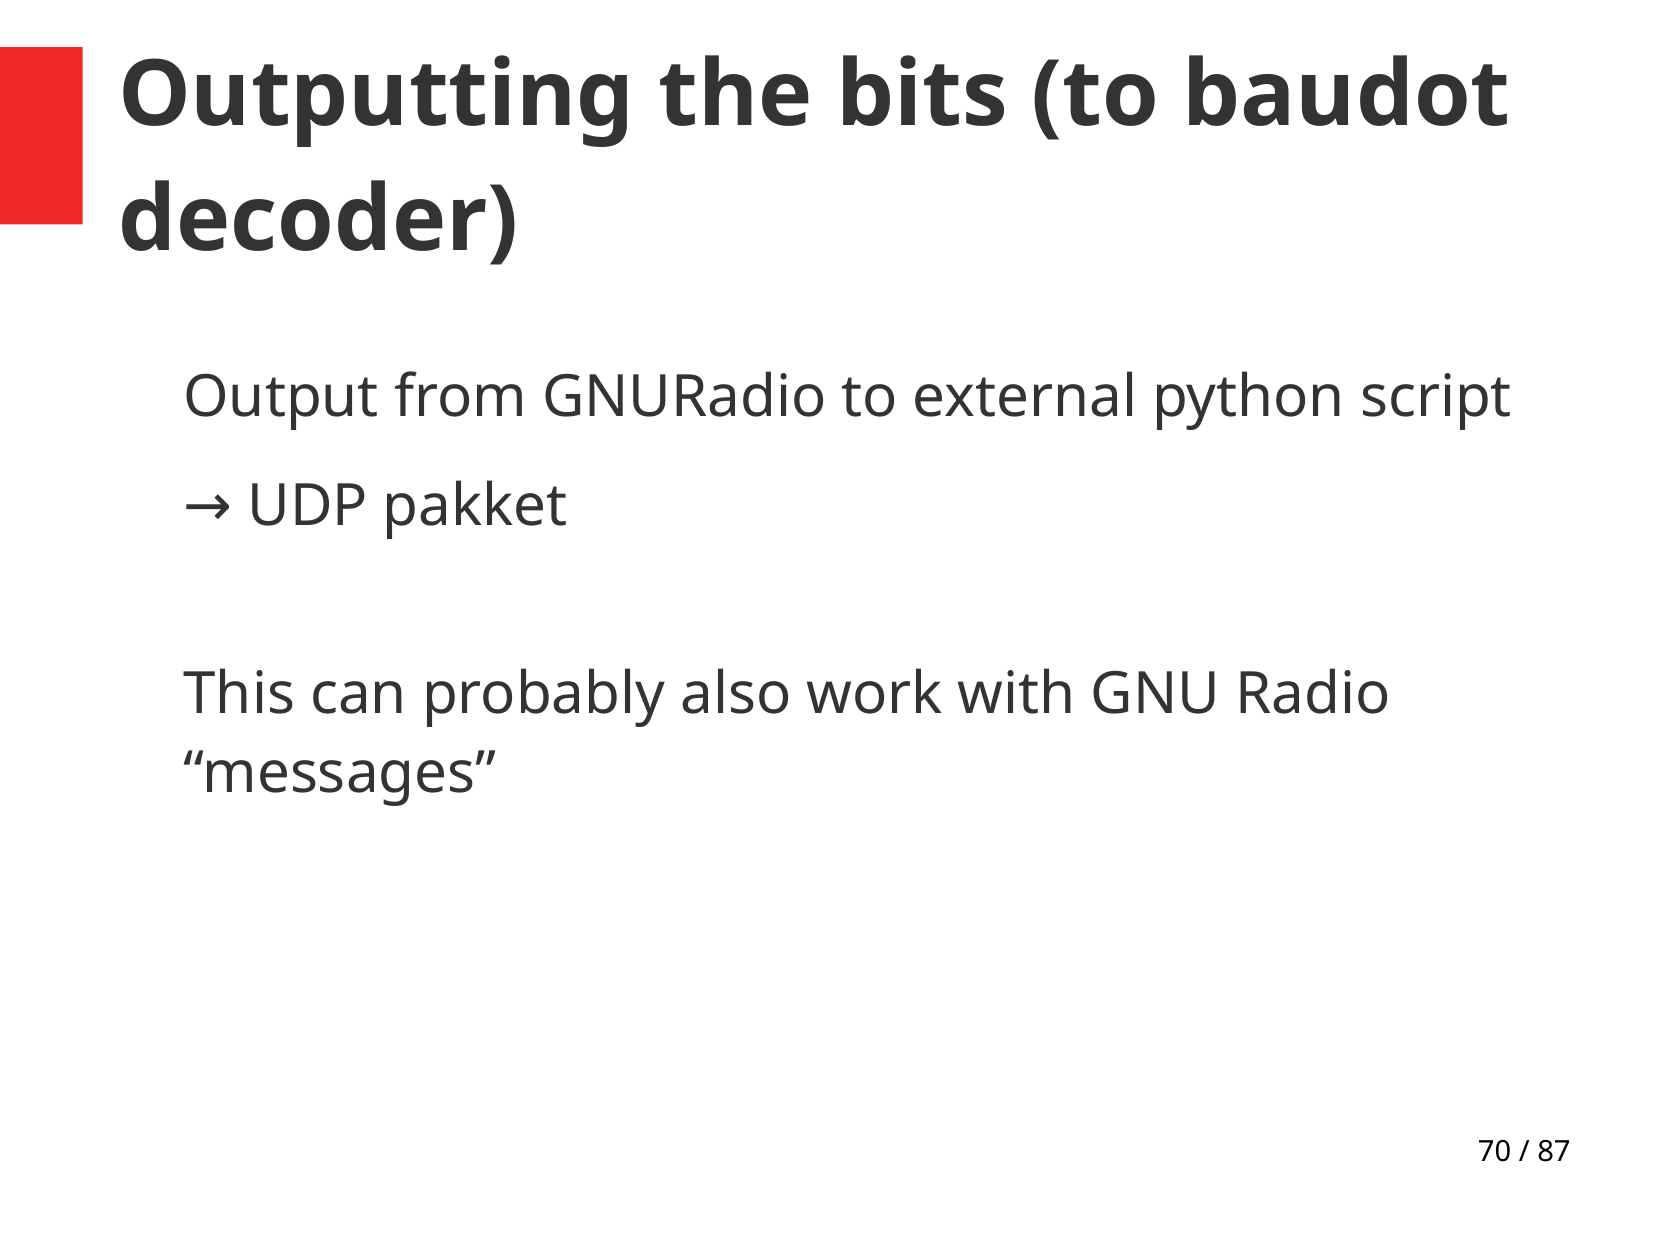

# Outputting the bits (to baudot decoder)
Output from GNURadio to external python script
→ UDP pakket
This can probably also work with GNU Radio “messages”
70